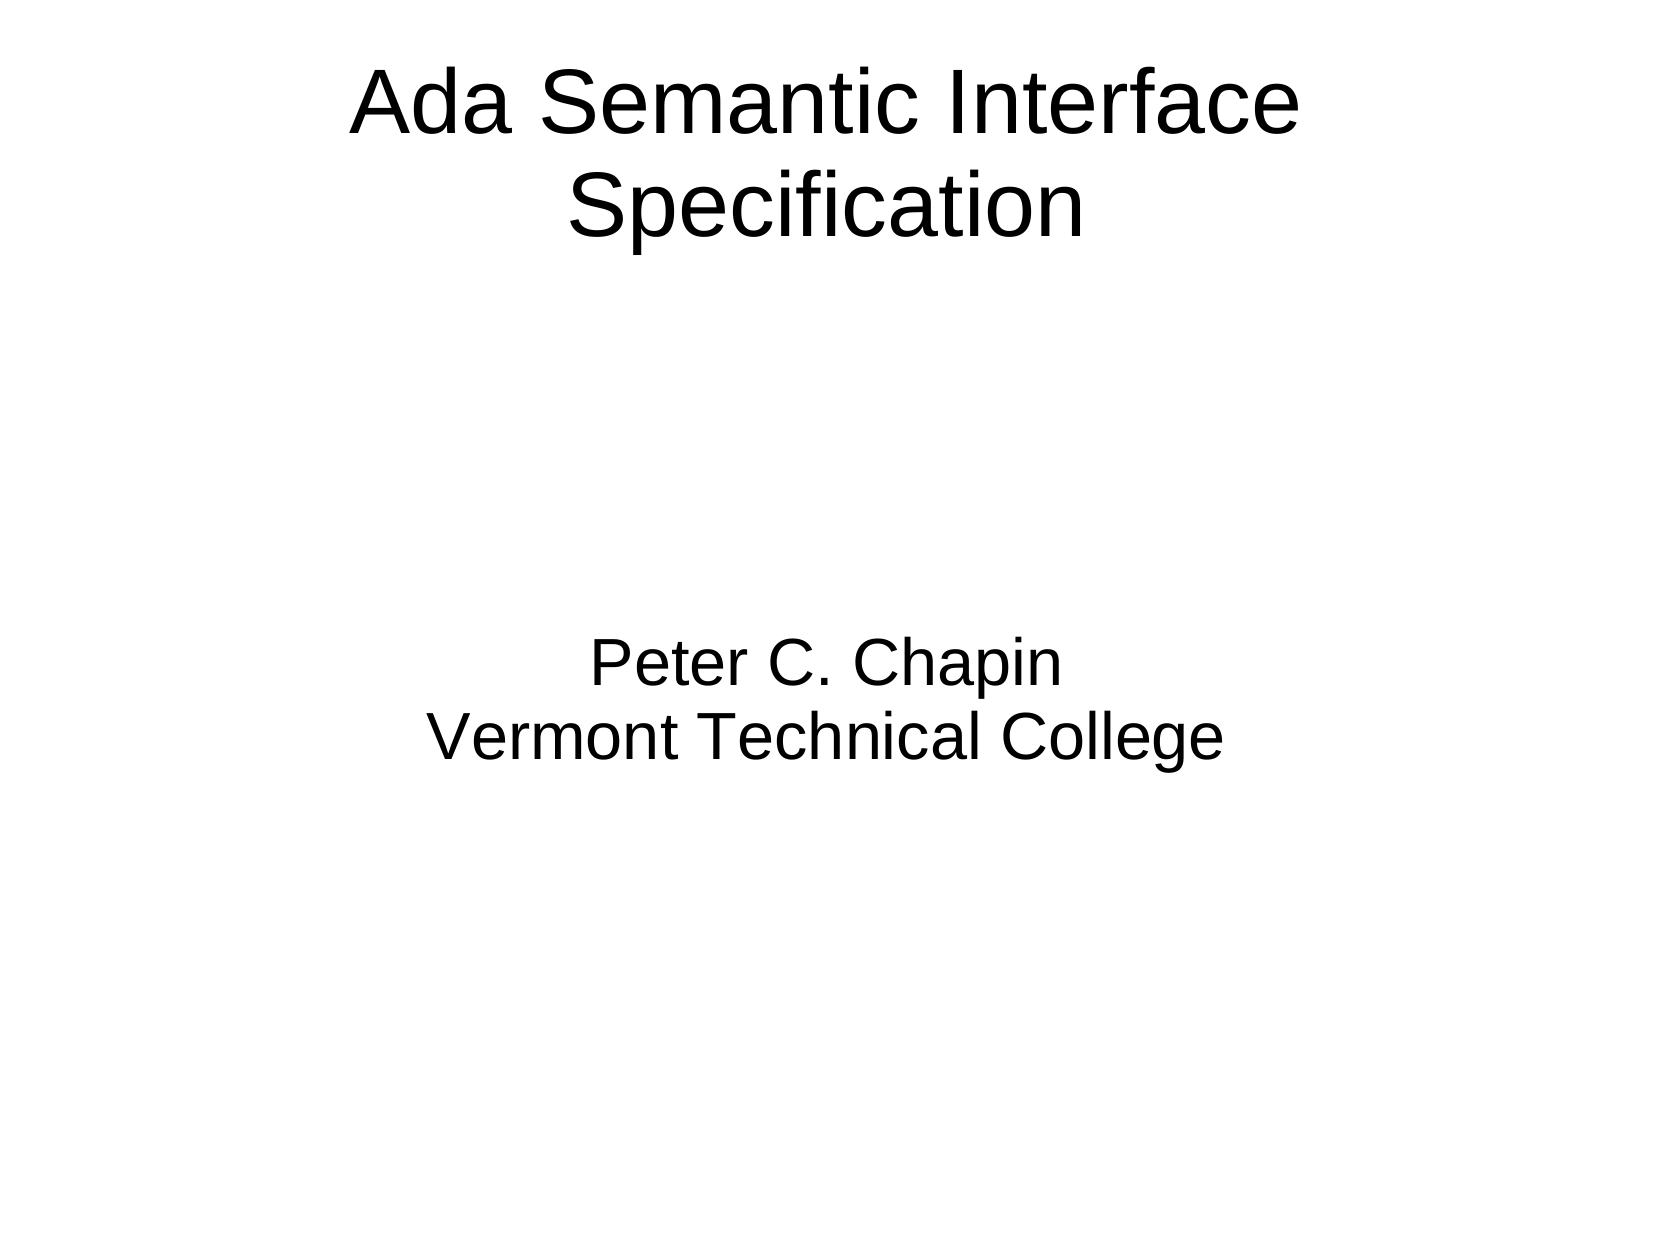

# Ada Semantic Interface Specification
Peter C. Chapin
Vermont Technical College